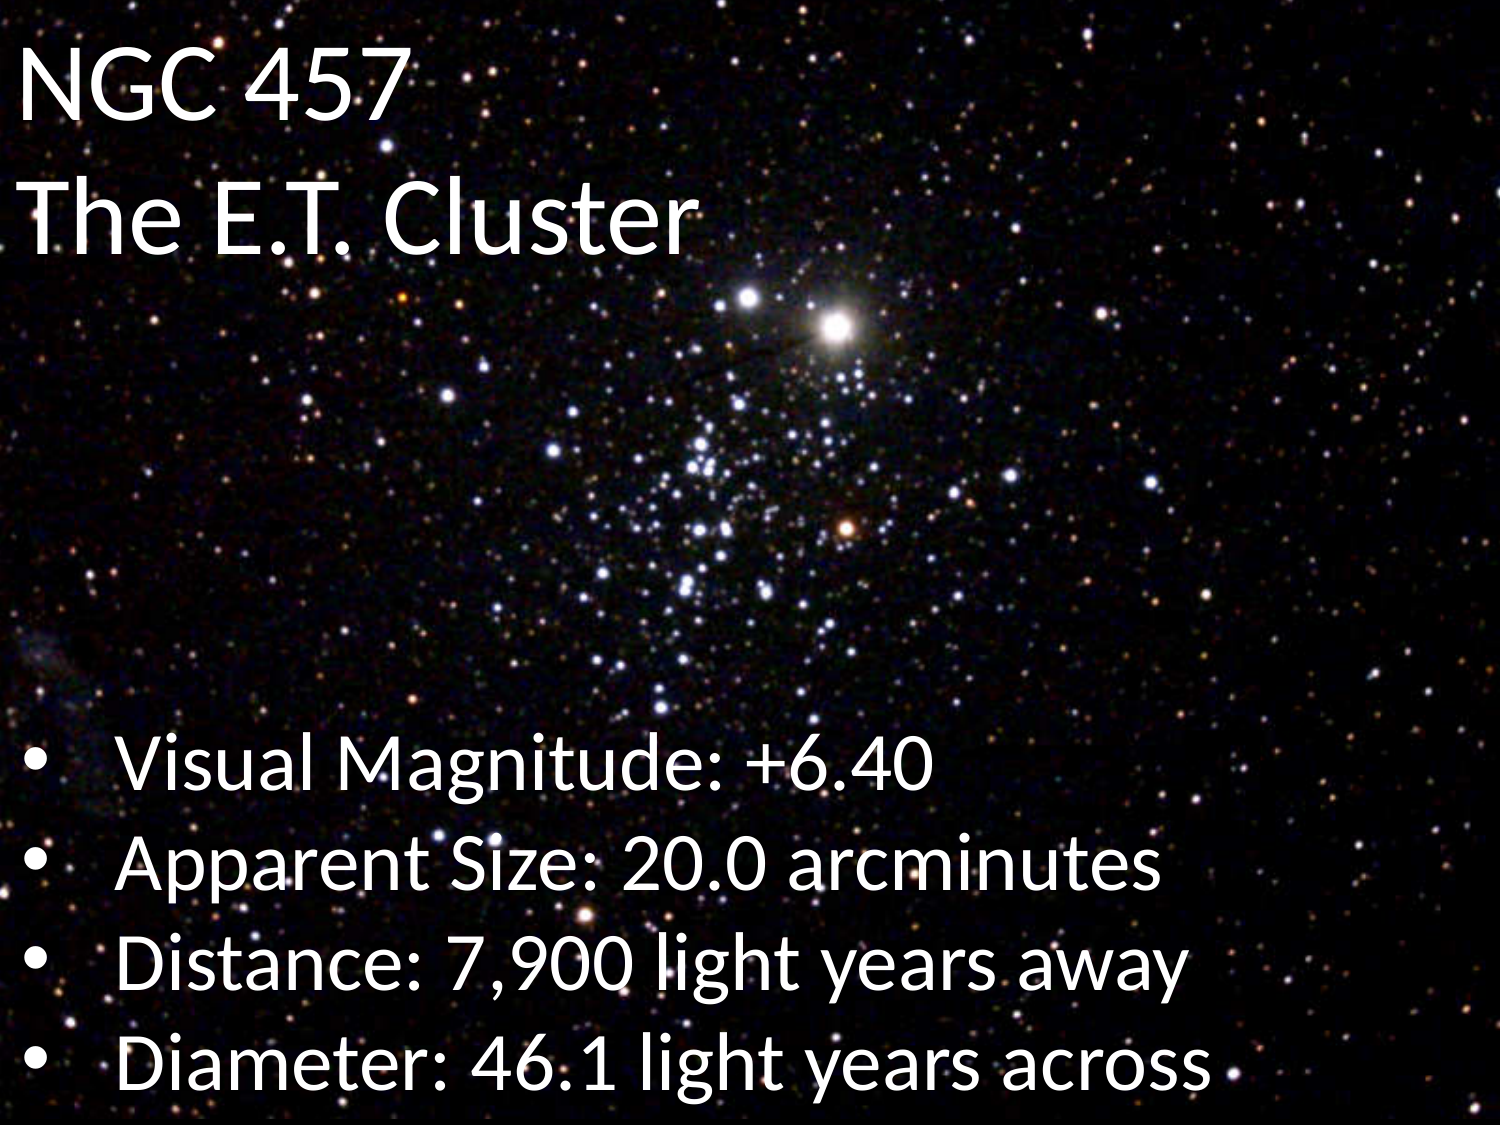

NGC 457
The E.T. Cluster
Visual Magnitude: +6.40
Apparent Size: 20.0 arcminutes
Distance: 7,900 light years away
Diameter: 46.1 light years across